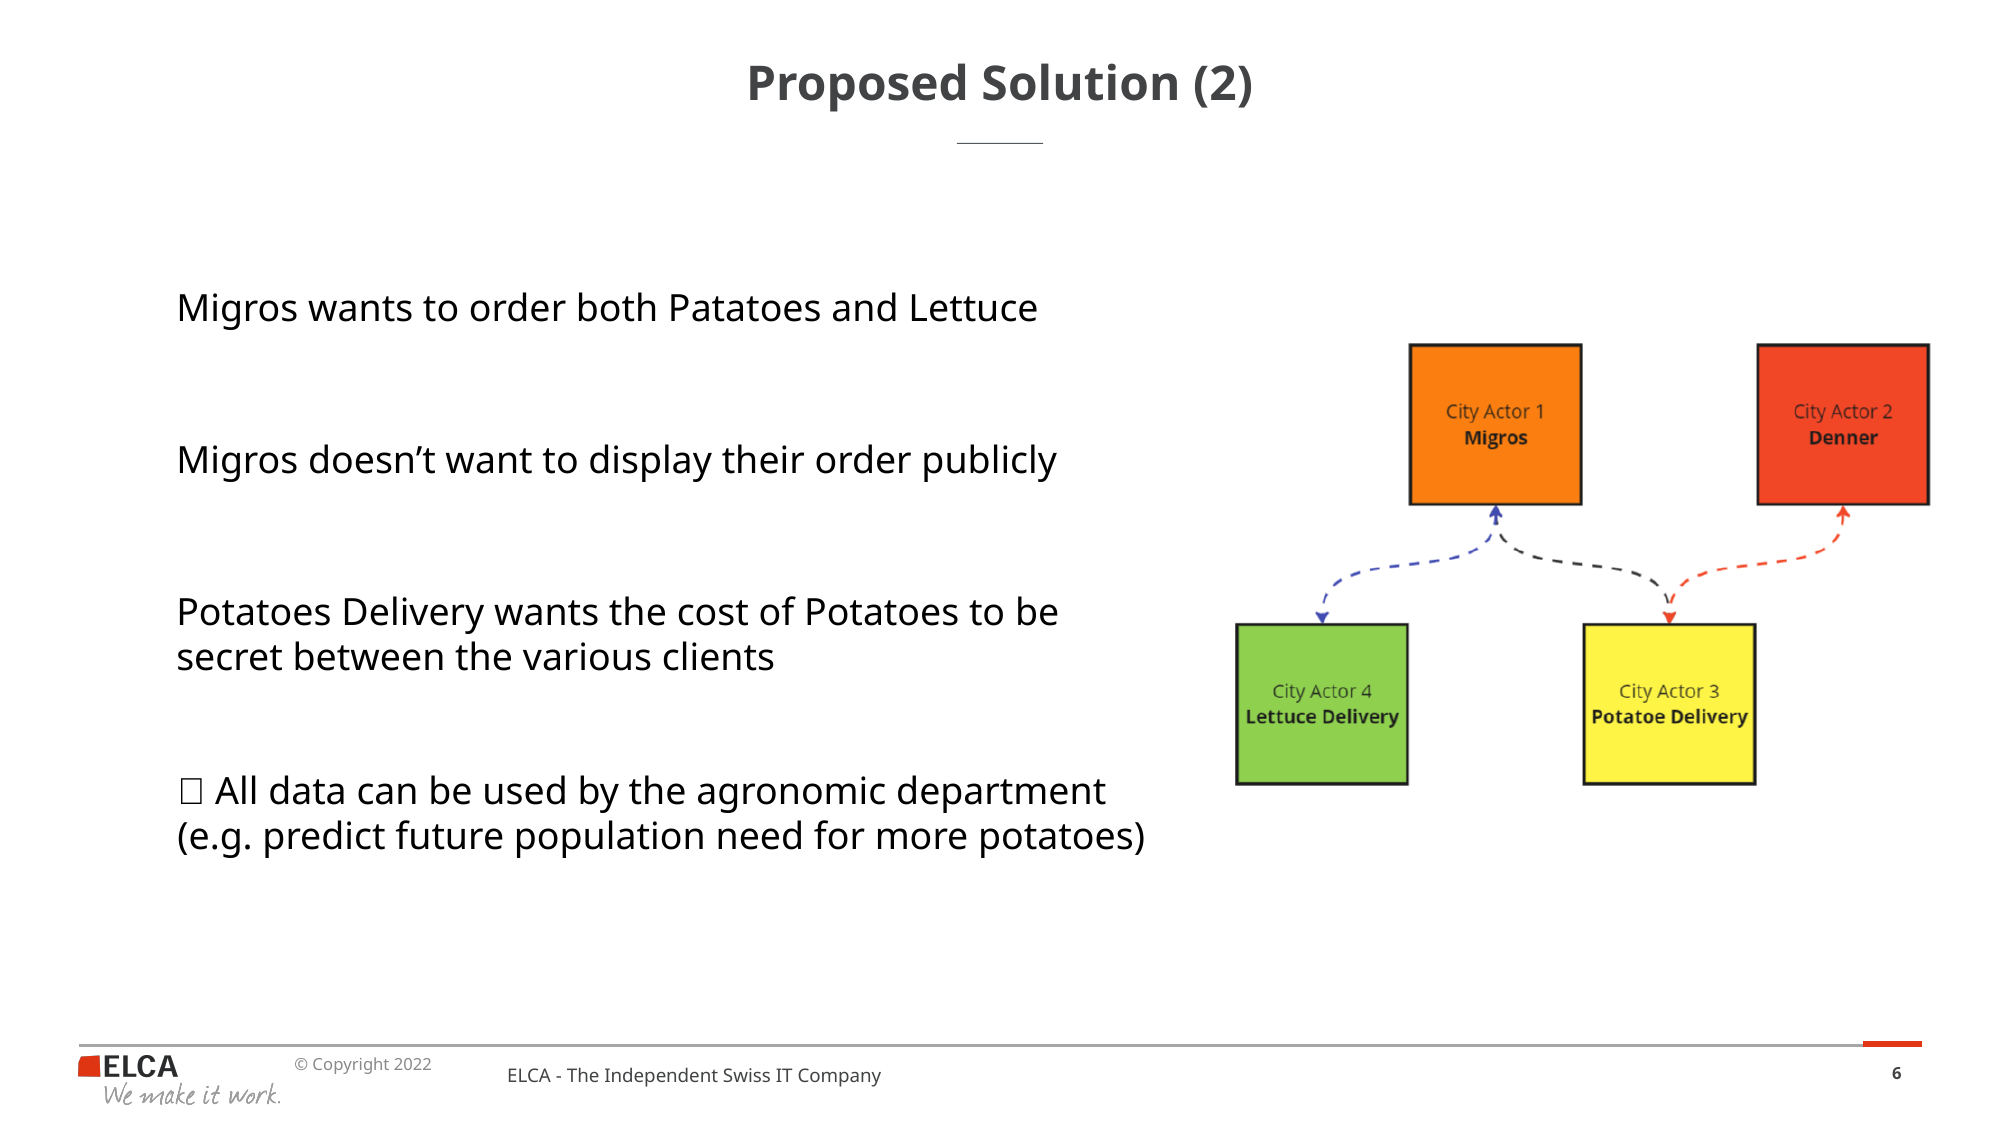

# Proposed Solution (2)
Migros wants to order both Patatoes and Lettuce
Migros doesn’t want to display their order publicly
Potatoes Delivery wants the cost of Potatoes to be
secret between the various clients
 All data can be used by the agronomic department
(e.g. predict future population need for more potatoes)
ELCA - The Independent Swiss IT Company